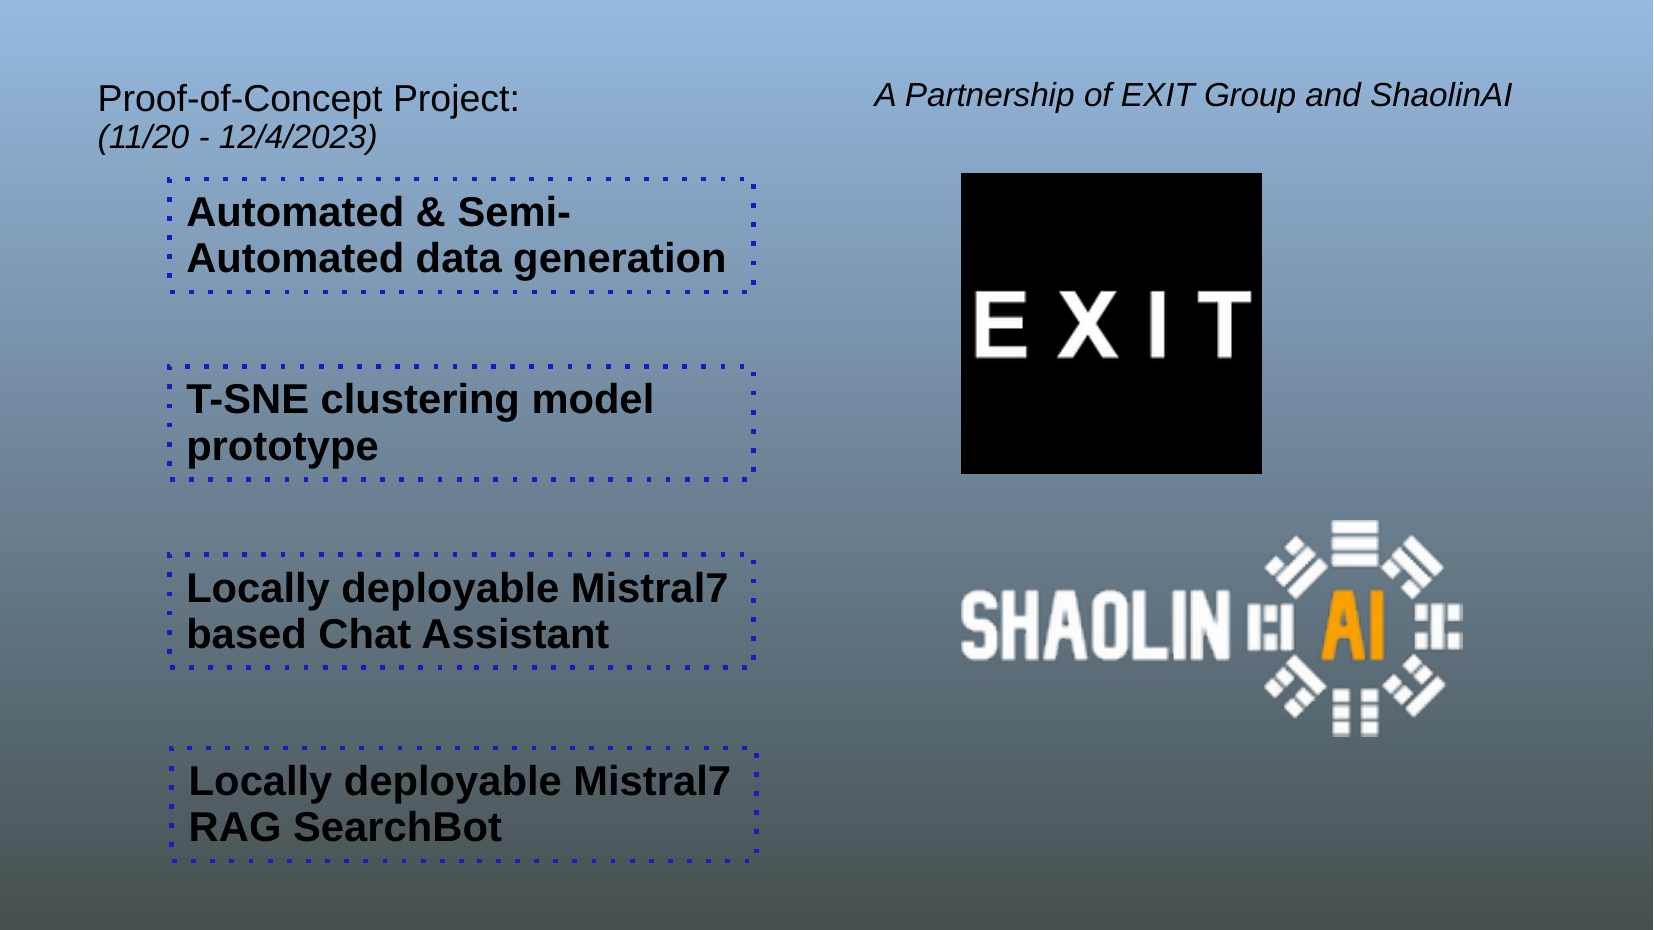

A Partnership of EXIT Group and ShaolinAI
Proof-of-Concept Project:
(11/20 - 12/4/2023)
Automated & Semi-Automated data generation
T-SNE clustering model prototype
Locally deployable Mistral7 based Chat Assistant
Locally deployable Mistral7 RAG SearchBot